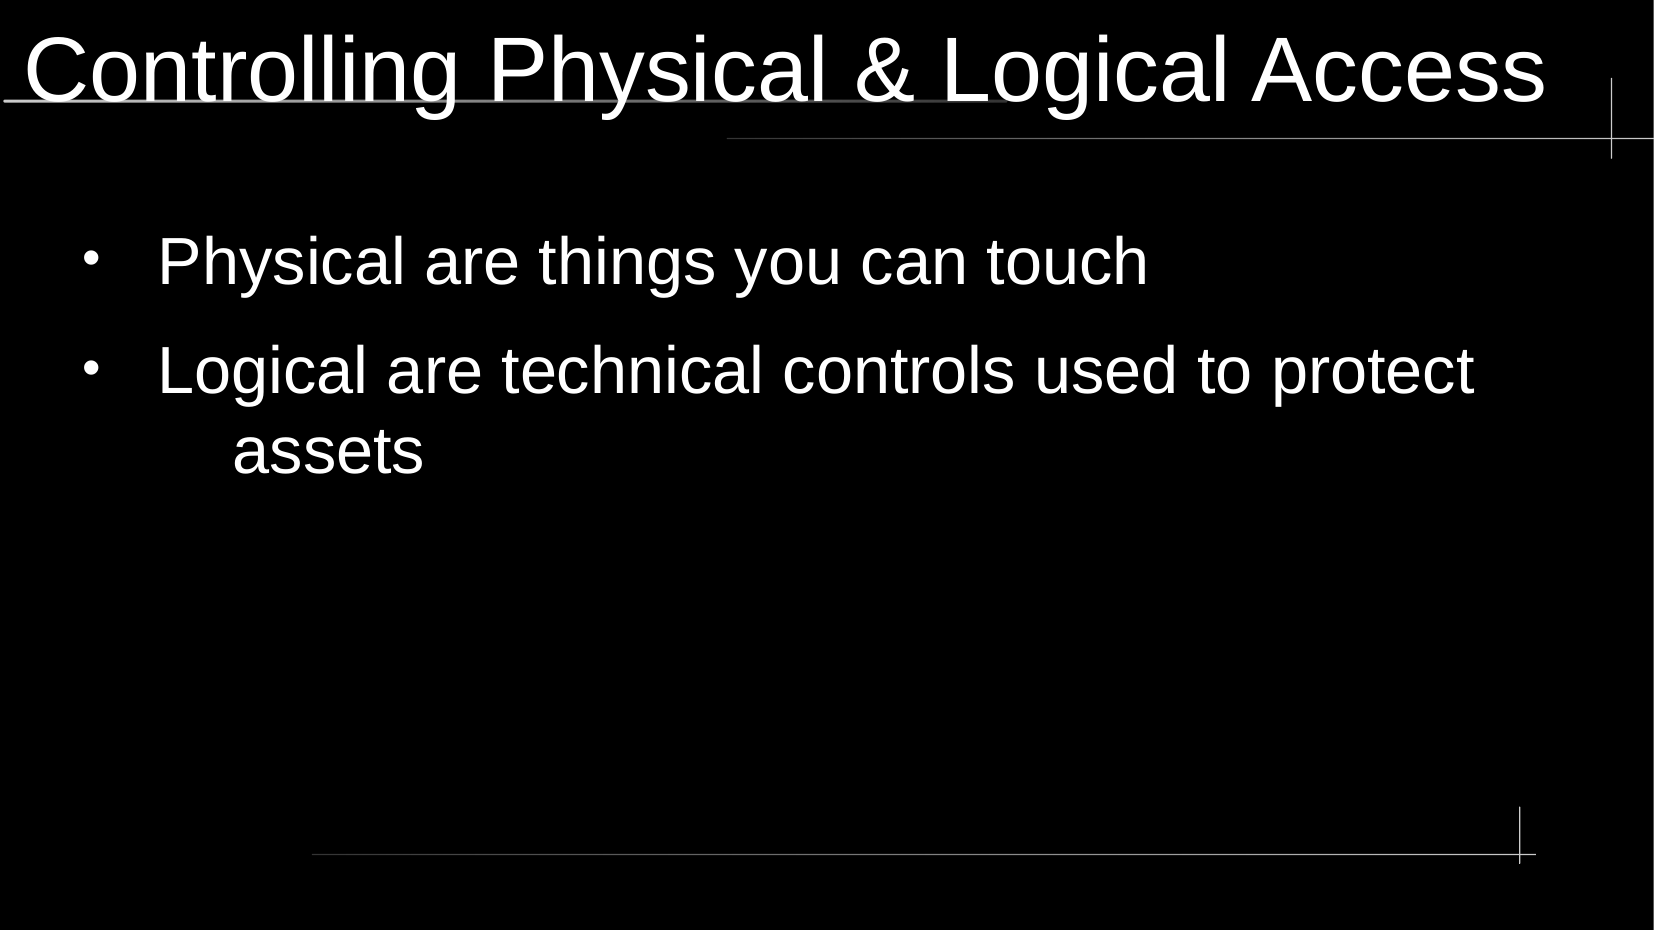

# Controlling Physical & Logical Access
Physical are things you can touch
Logical are technical controls used to protect assets